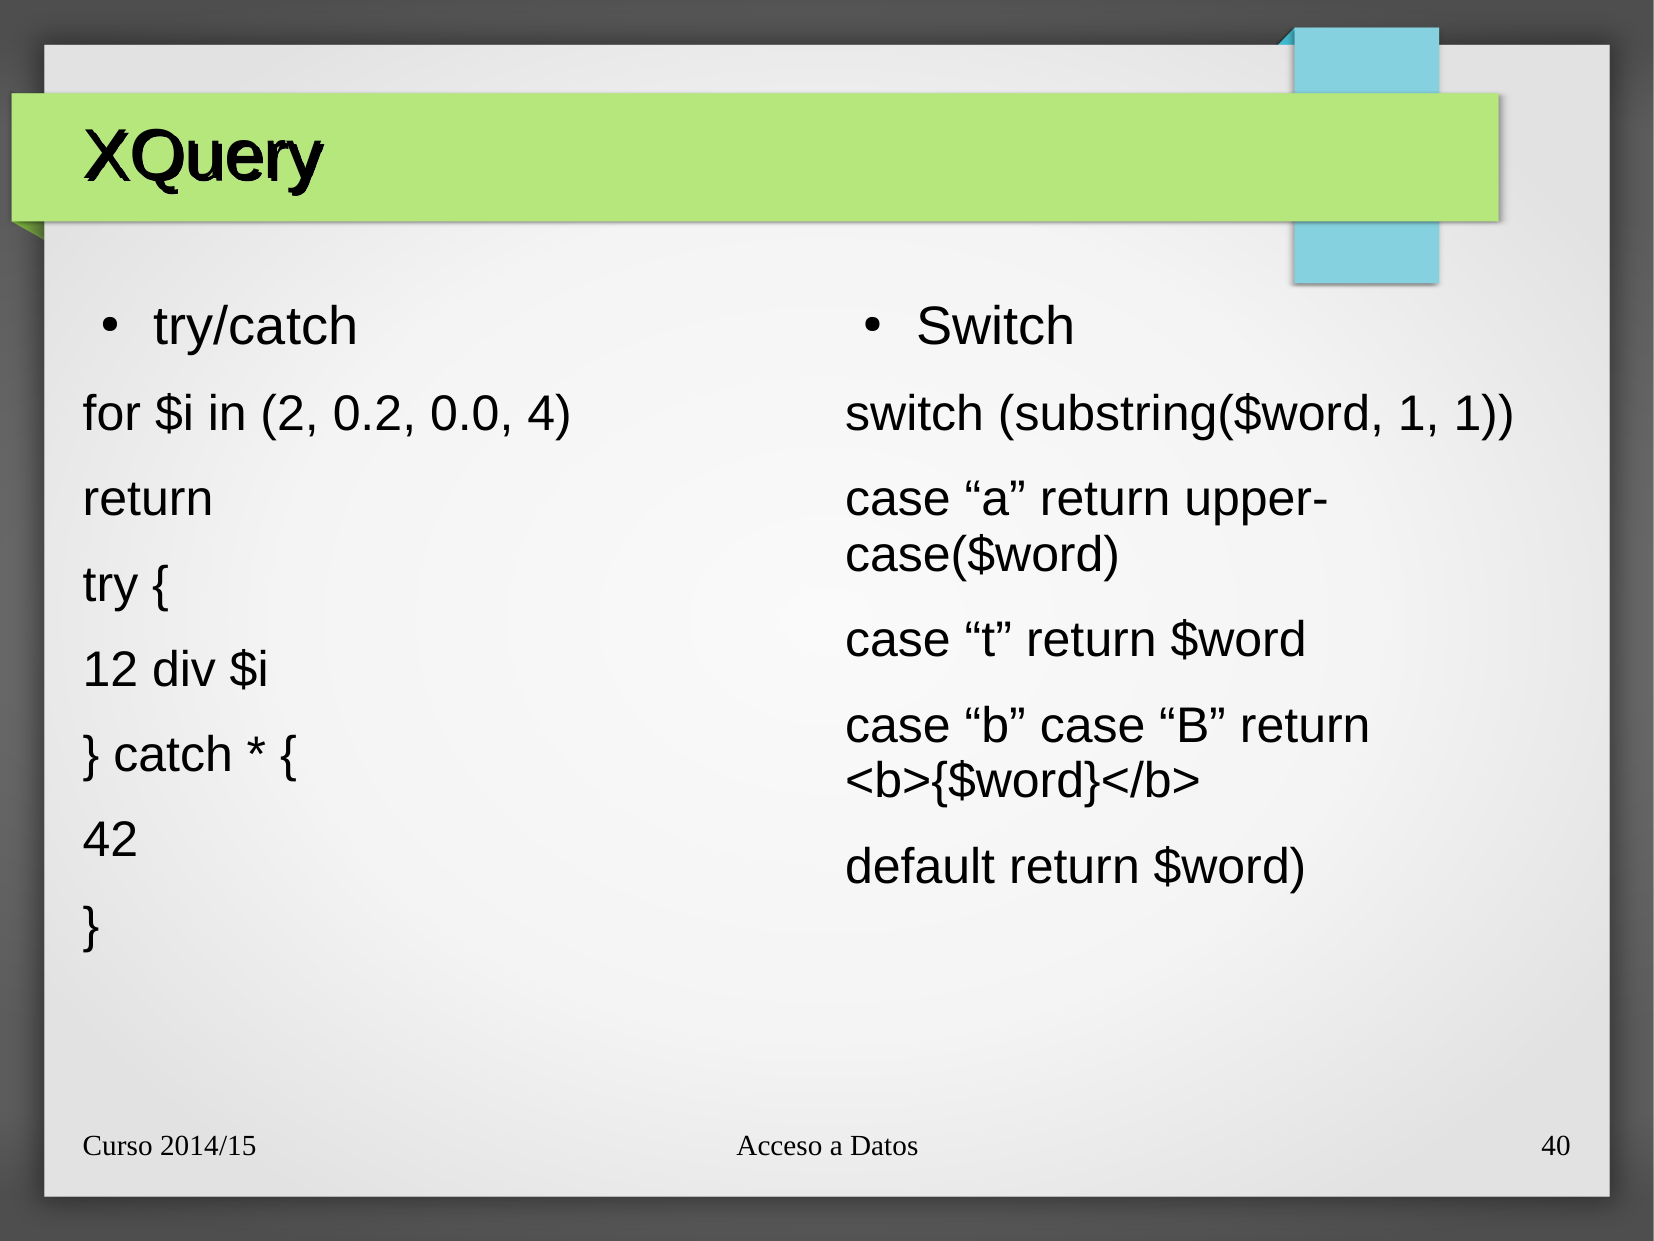

# XQuery
try/catch
for $i in (2, 0.2, 0.0, 4)
return
try {
12 div $i
} catch * {
42
}
Switch
switch (substring($word, 1, 1))
case “a” return upper-case($word)
case “t” return $word
case “b” case “B” return <b>{$word}</b>
default return $word)
Curso 2014/15
Acceso a Datos
40